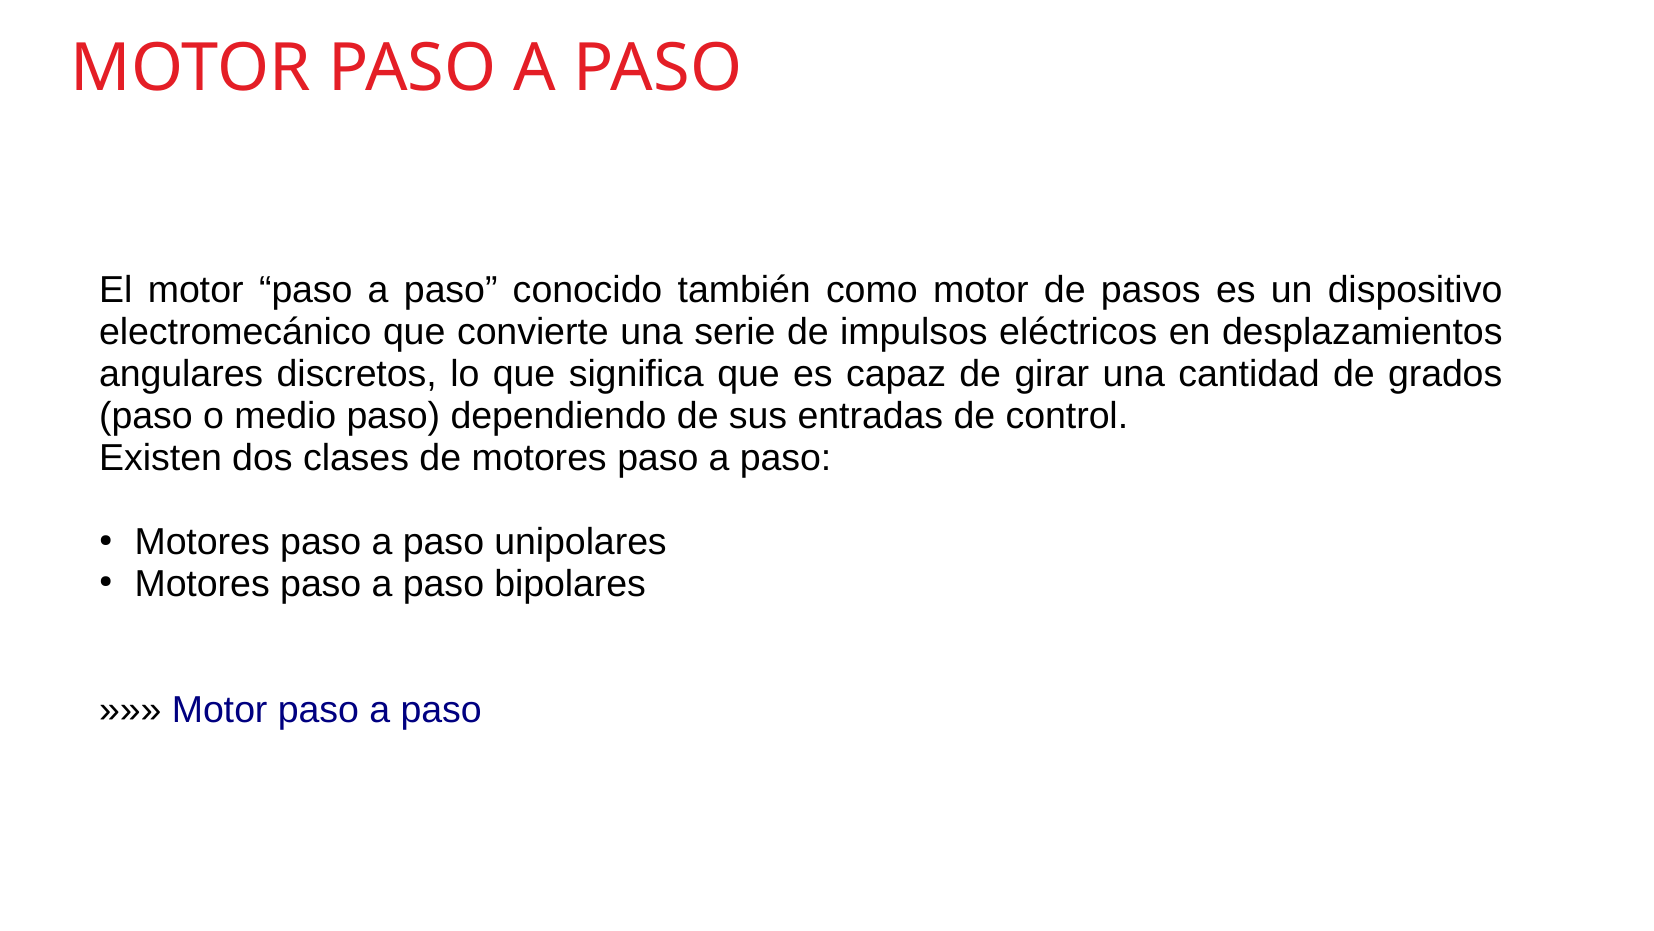

# MOTOR PASO A PASO
El motor “paso a paso” conocido también como motor de pasos es un dispositivo electromecánico que convierte una serie de impulsos eléctricos en desplazamientos angulares discretos, lo que significa que es capaz de girar una cantidad de grados (paso o medio paso) dependiendo de sus entradas de control.
Existen dos clases de motores paso a paso:
Motores paso a paso unipolares
Motores paso a paso bipolares
»»» Motor paso a paso